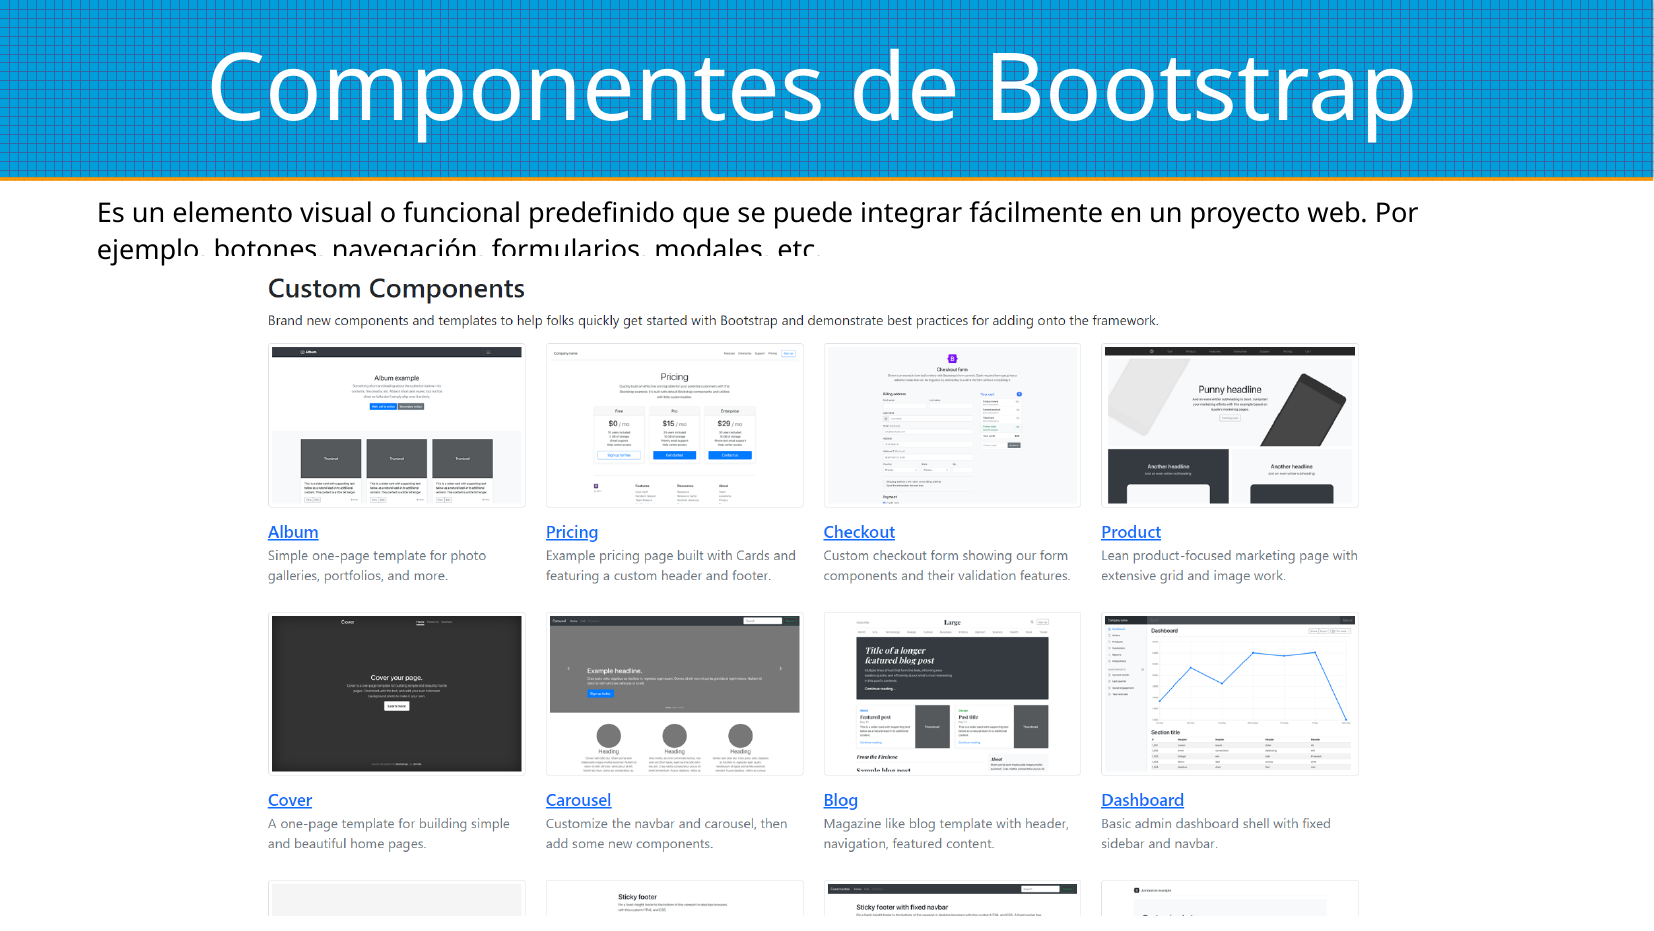

# Componentes de Bootstrap
Es un elemento visual o funcional predefinido que se puede integrar fácilmente en un proyecto web. Por ejemplo, botones, navegación, formularios, modales, etc.